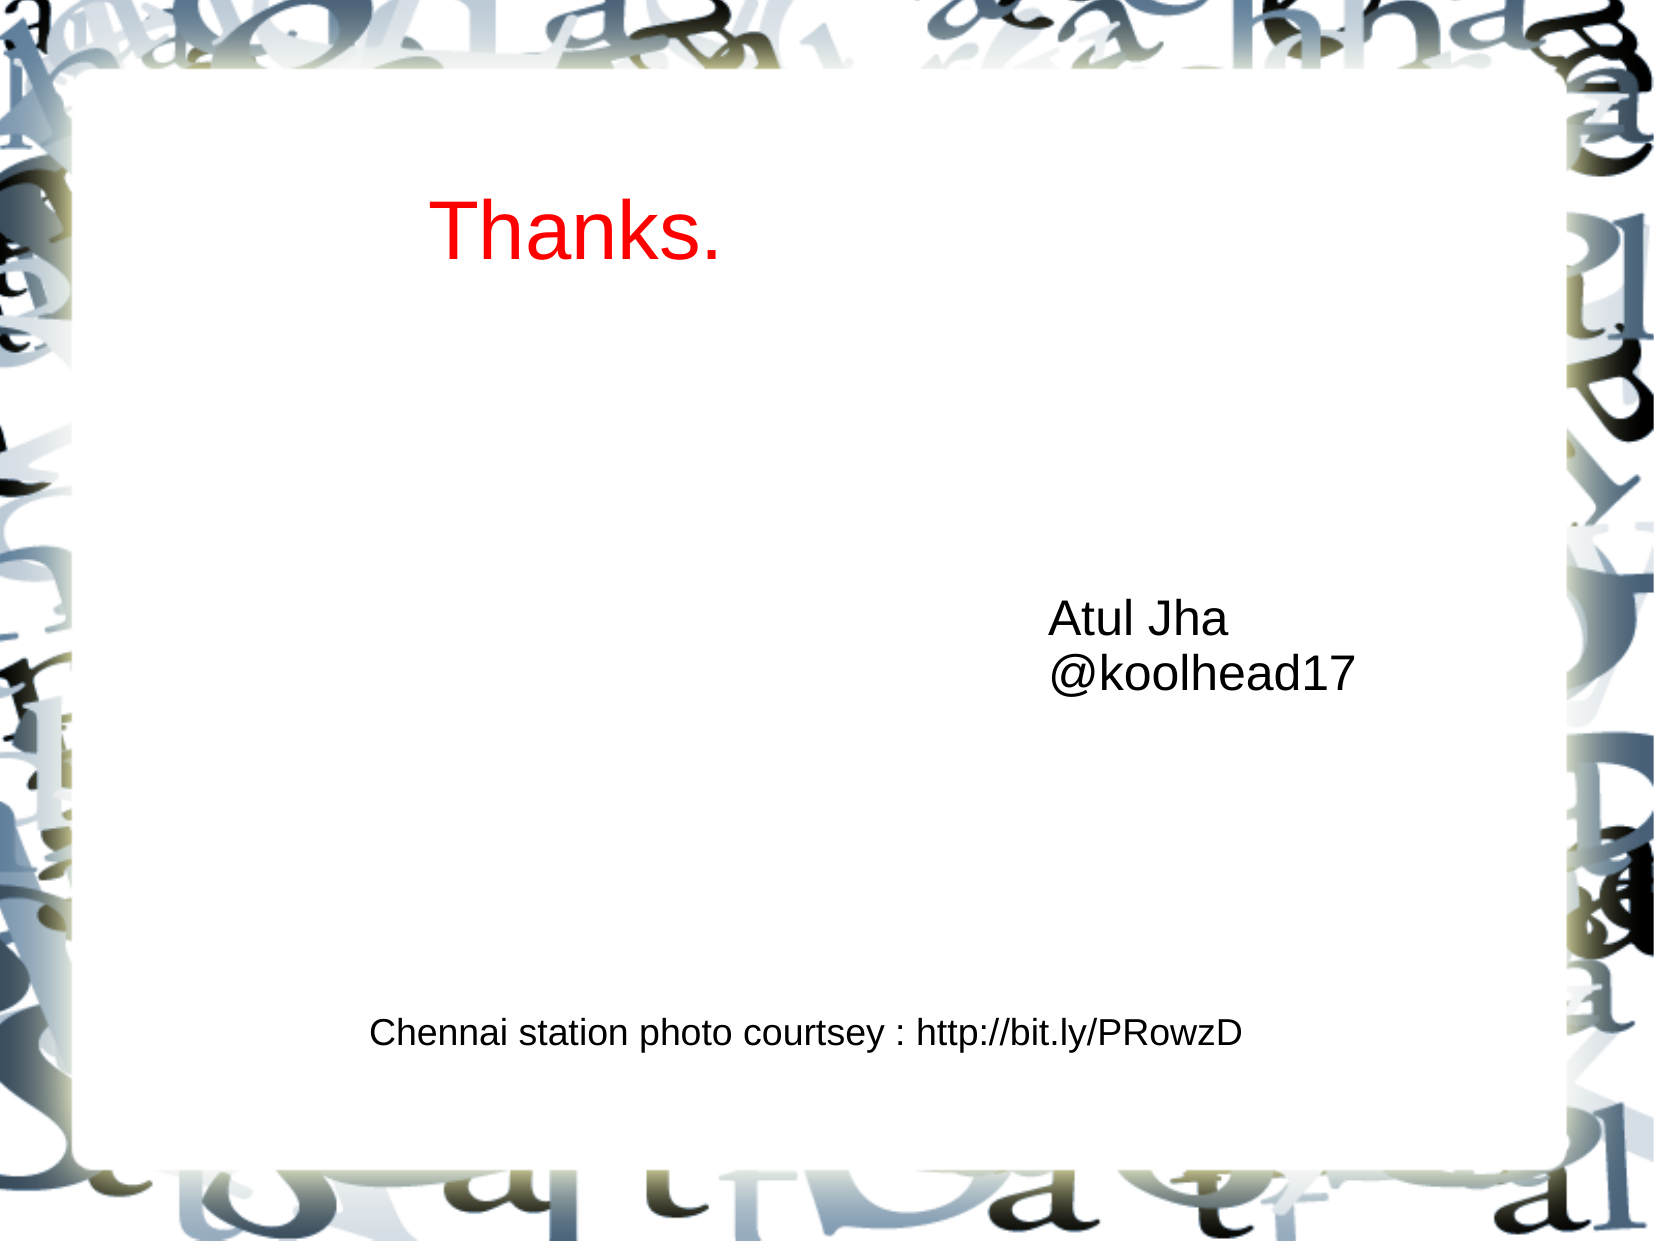

Thanks.
Atul Jha
@koolhead17
Chennai station photo courtsey : http://bit.ly/PRowzD